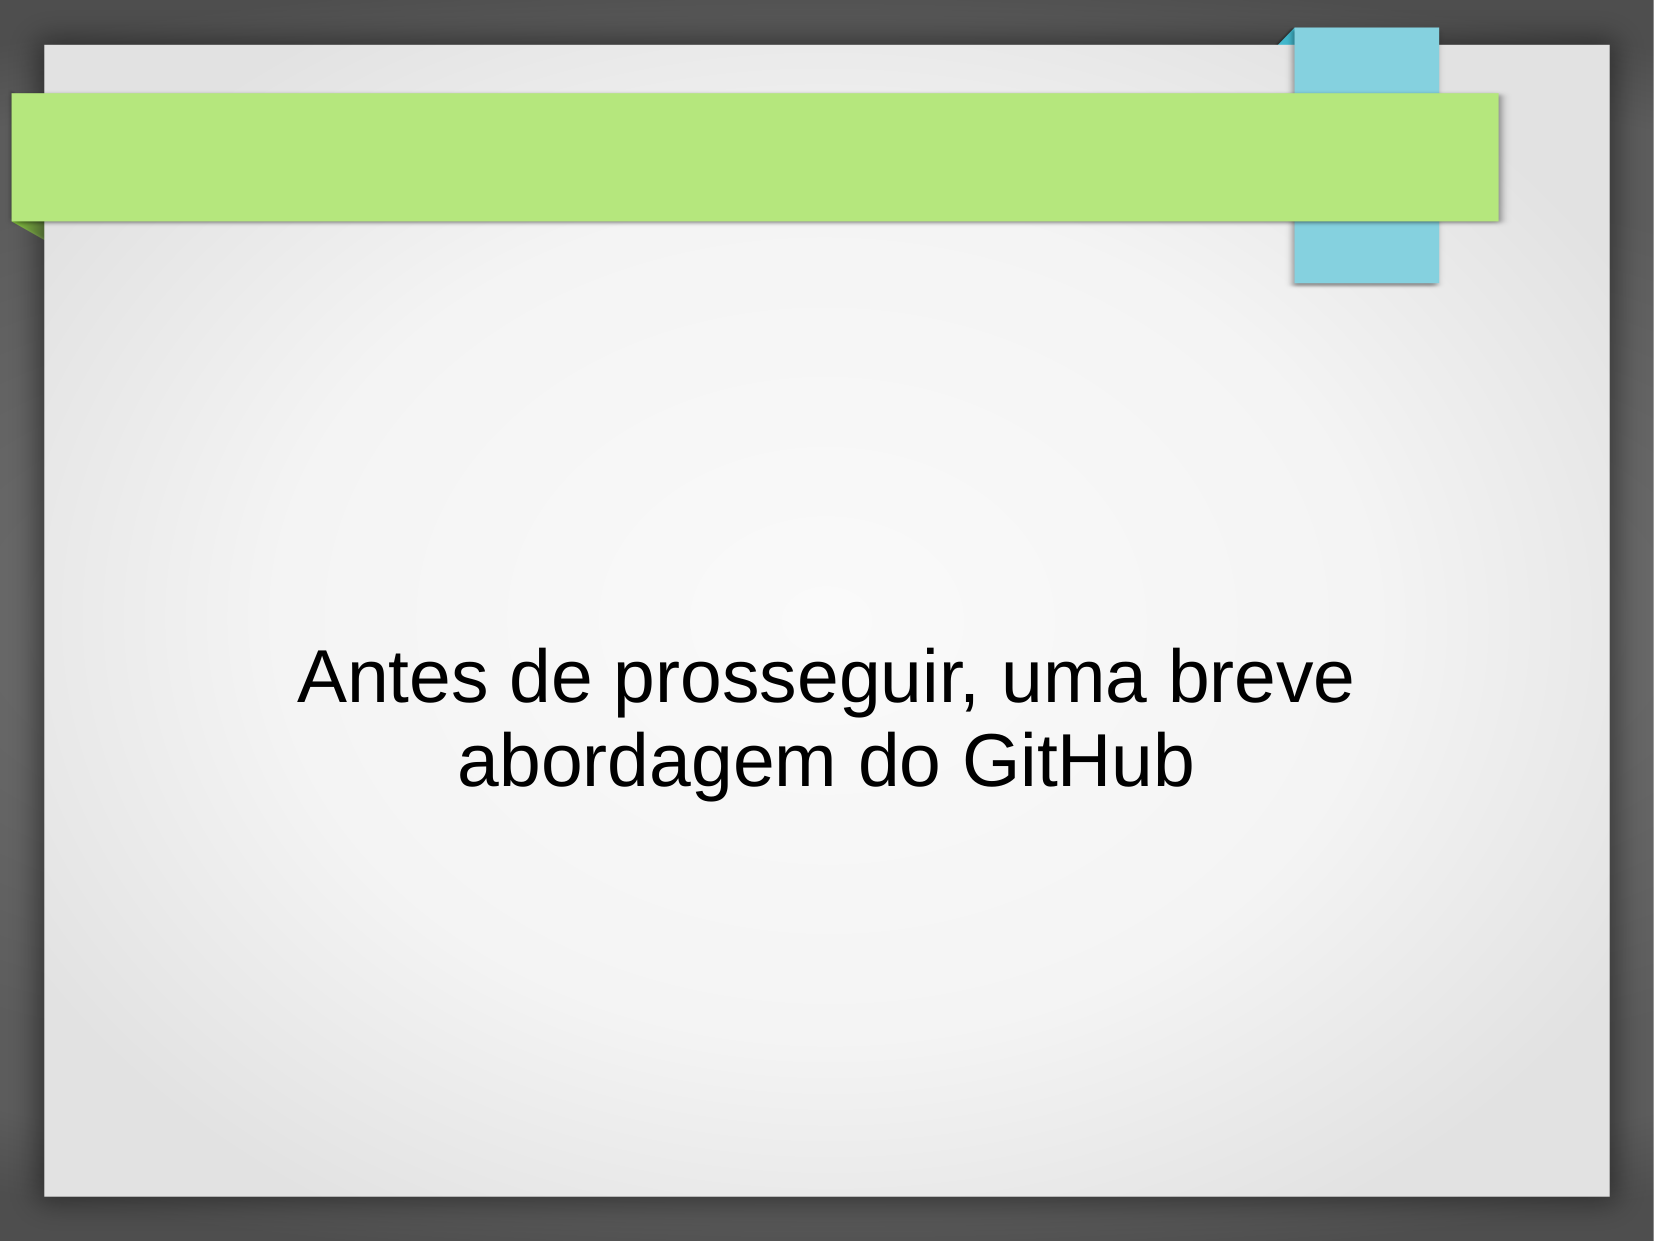

# Antes de prosseguir, uma breve abordagem do GitHub